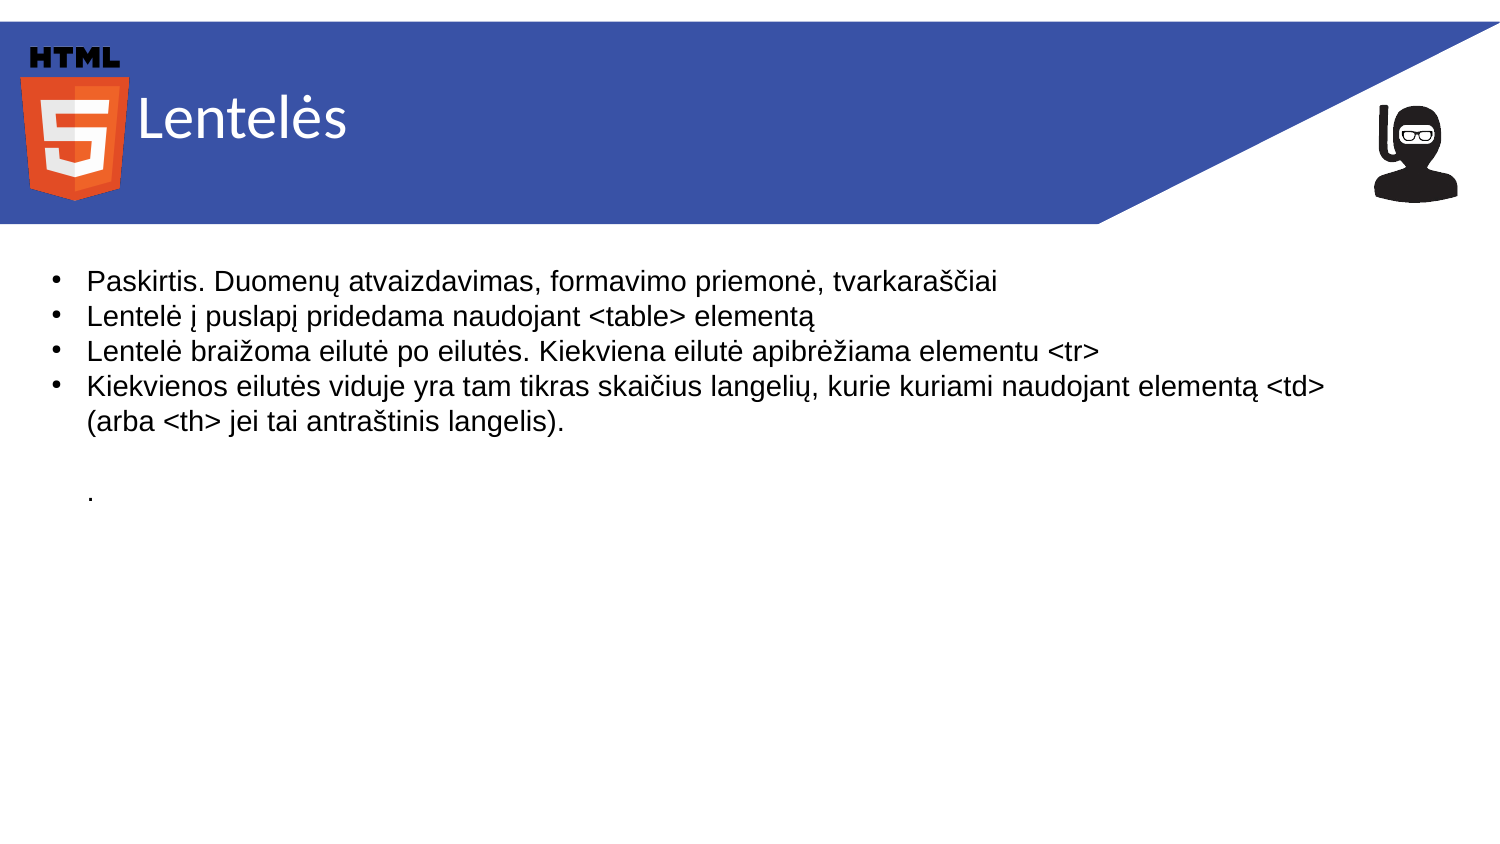

# Lentelės
Paskirtis. Duomenų atvaizdavimas, formavimo priemonė, tvarkaraščiai
Lentelė į puslapį pridedama naudojant <table> elementą
Lentelė braižoma eilutė po eilutės. Kiekviena eilutė apibrėžiama elementu <tr>
Kiekvienos eilutės viduje yra tam tikras skaičius langelių, kurie kuriami naudojant elementą <td> (arba <th> jei tai antraštinis langelis).
.